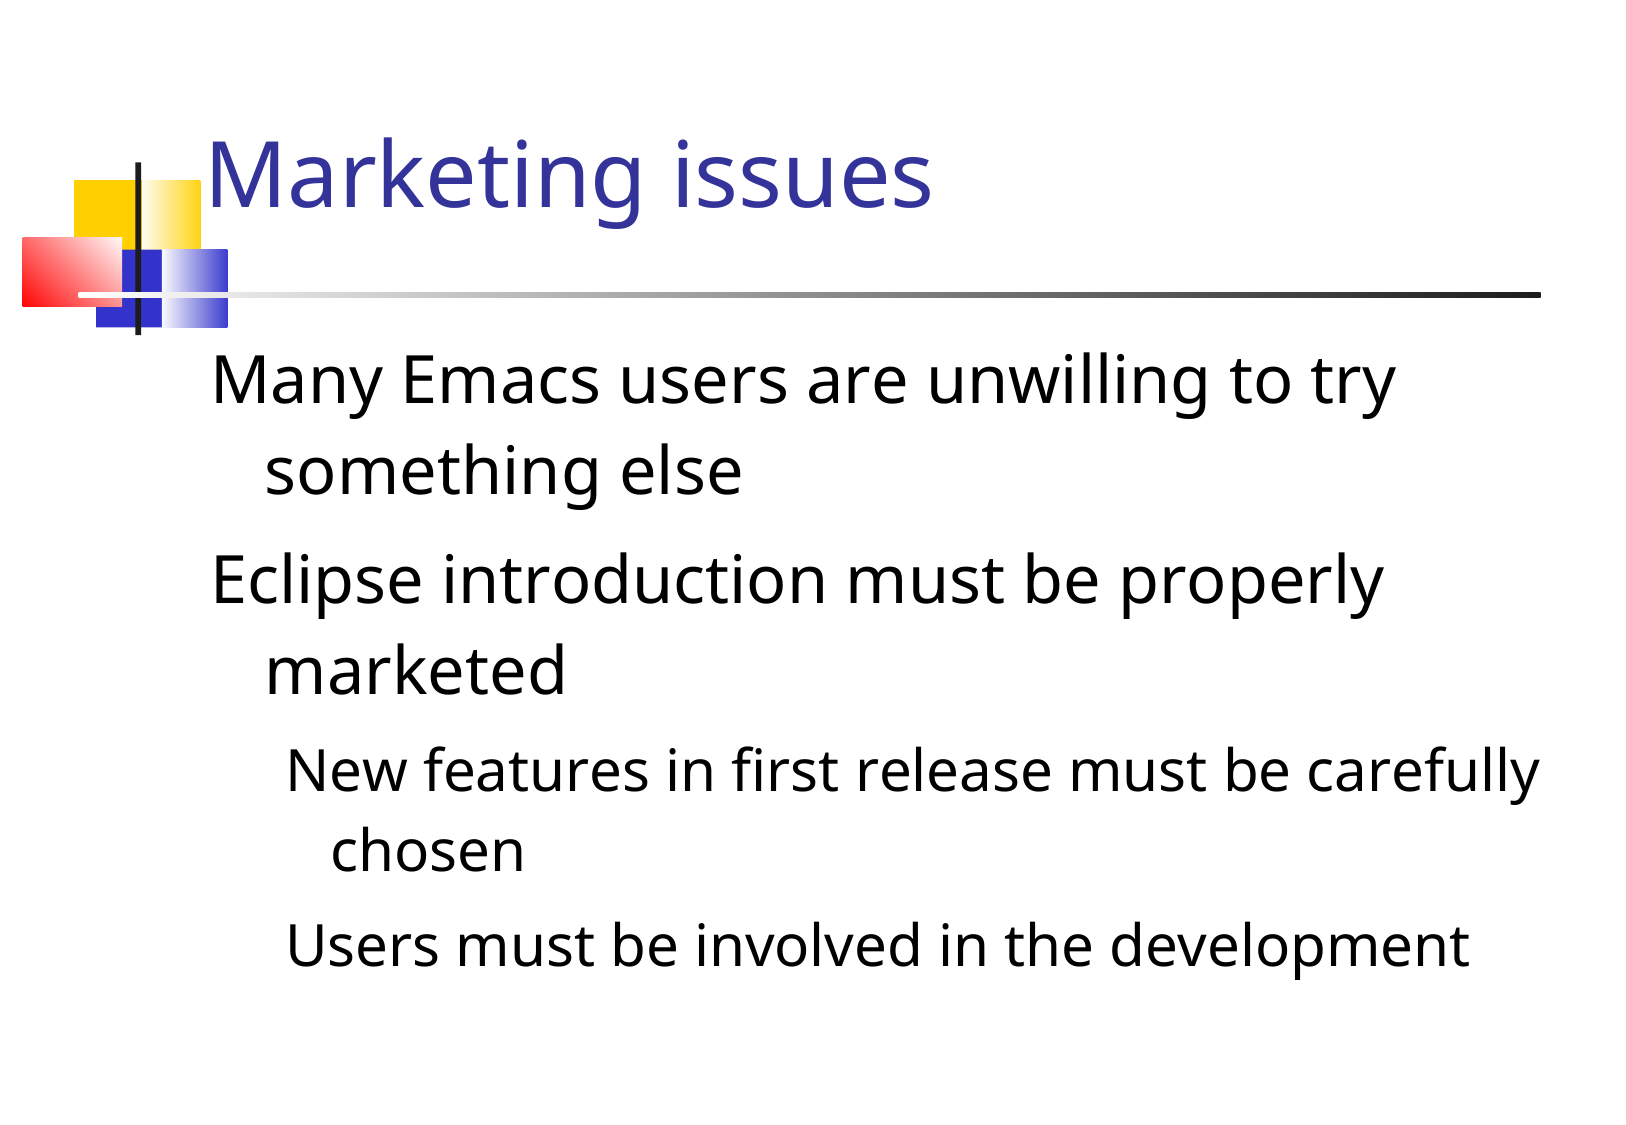

# Marketing issues
Many Emacs users are unwilling to try something else
Eclipse introduction must be properly marketed
New features in first release must be carefully chosen
Users must be involved in the development